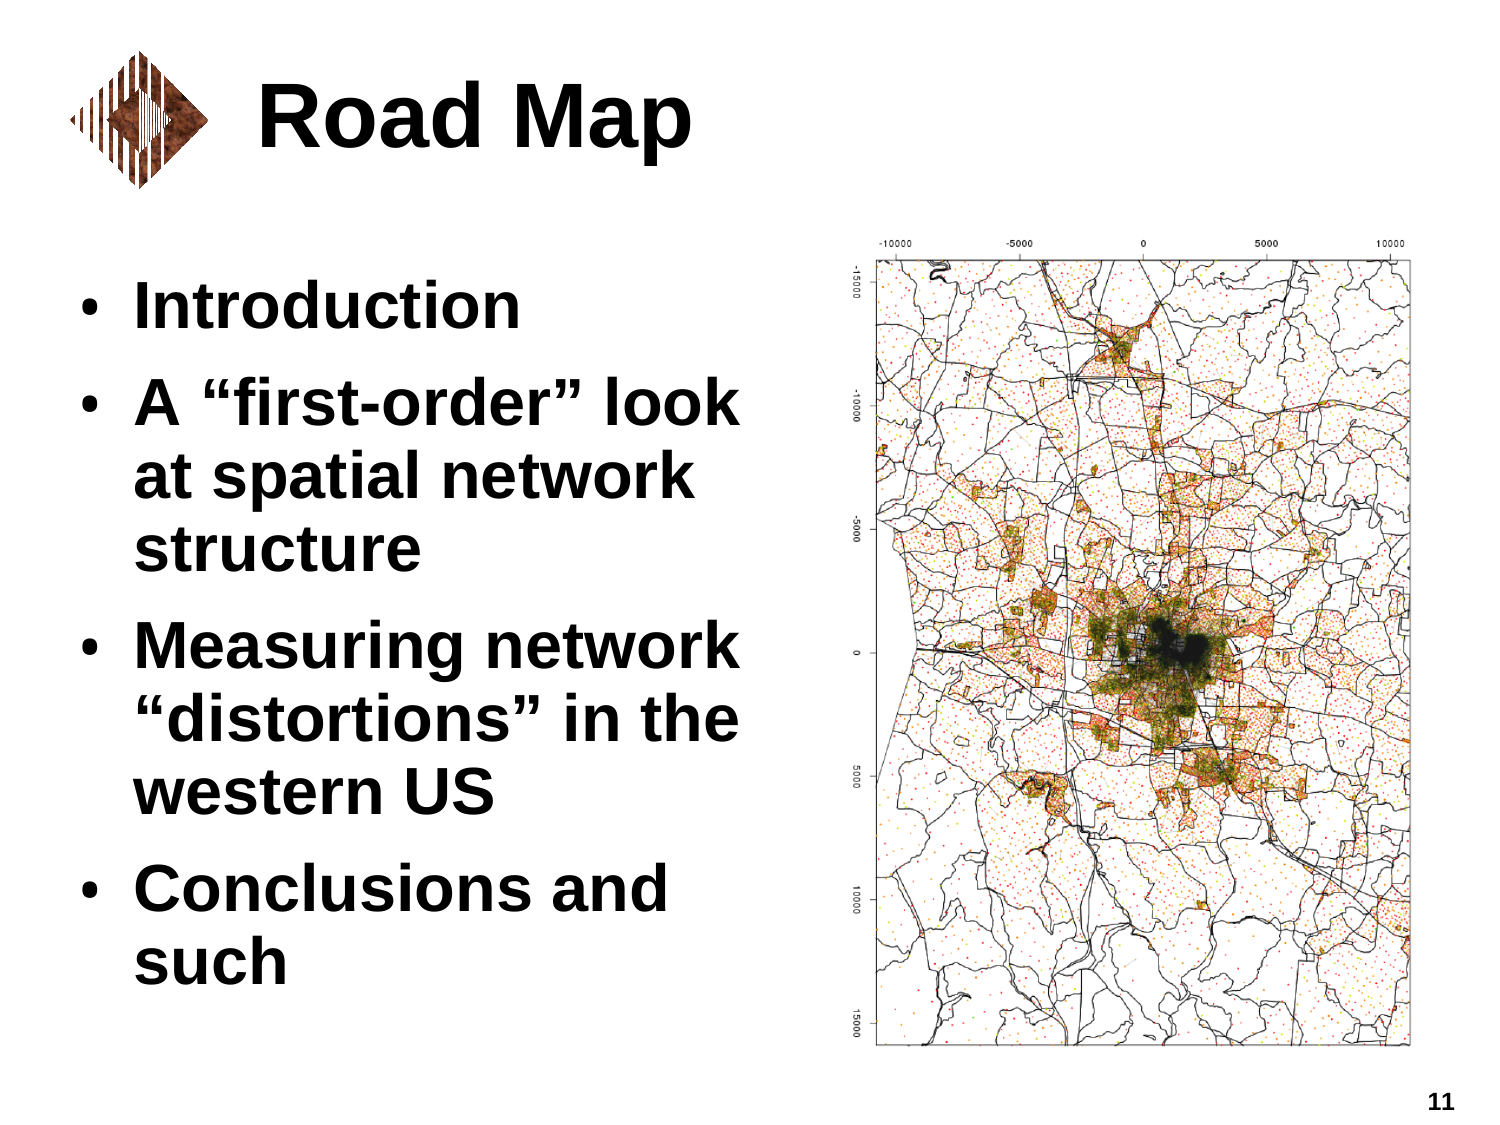

# Road Map
Introduction
A “first-order” look at spatial network structure
Measuring network “distortions” in the western US
Conclusions and such